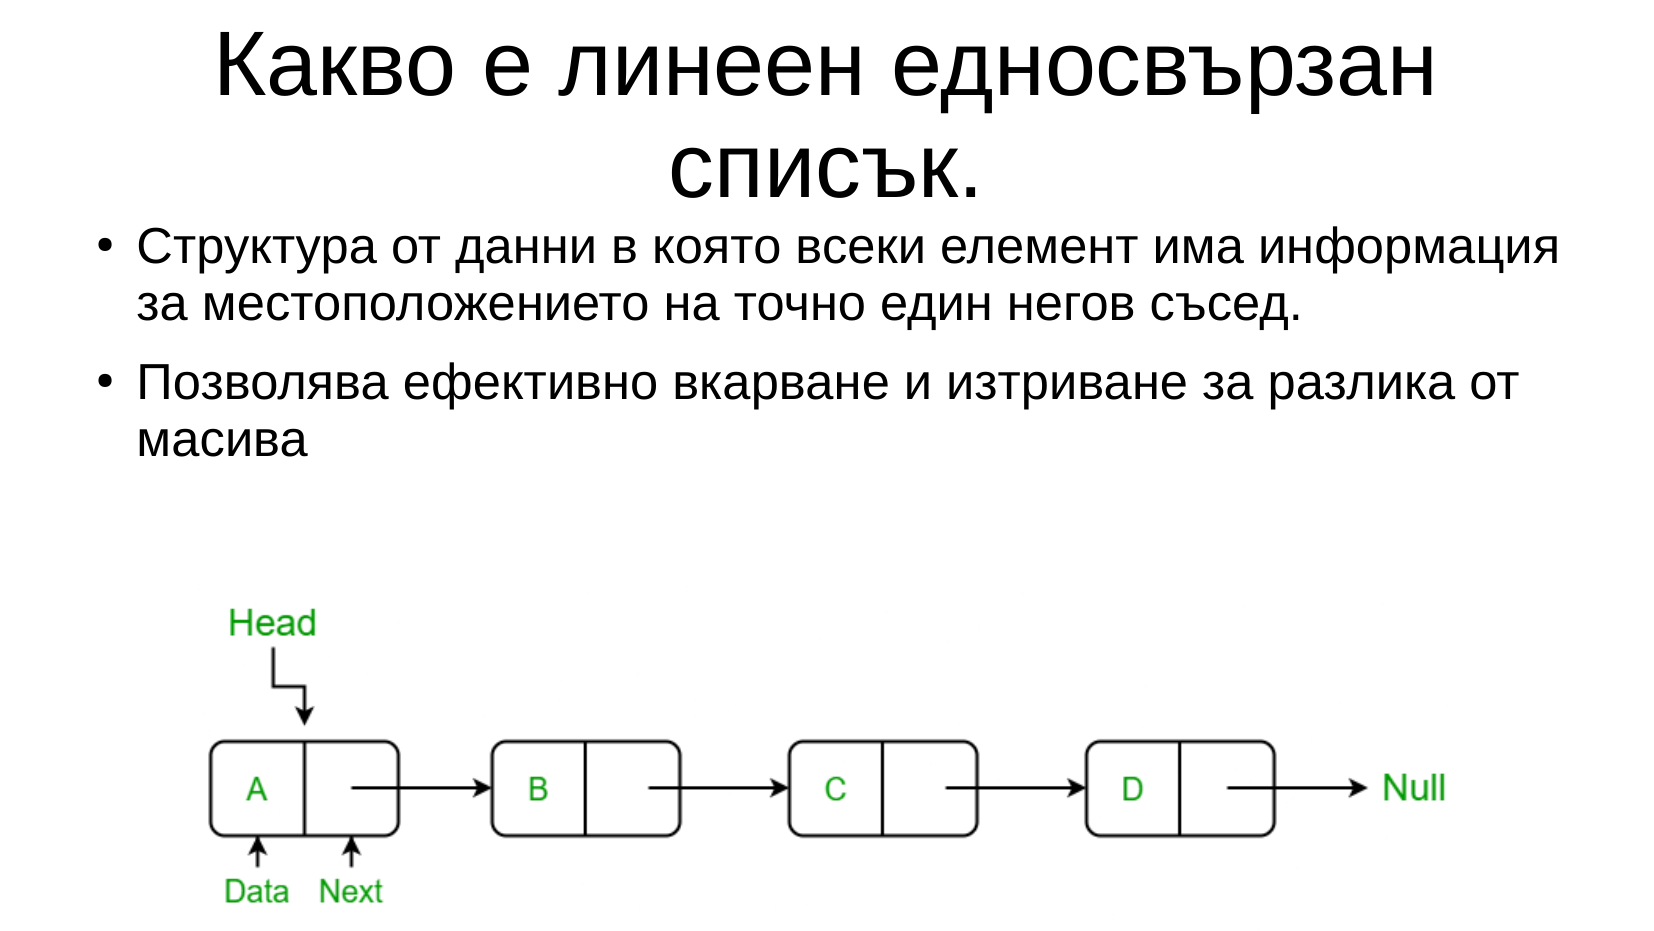

# Какво е линеен едносвързан списък.
Структура от данни в която всеки елемент има информация за местоположението на точно един негов съсед.
Позволява ефективно вкарване и изтриване за разлика от масива